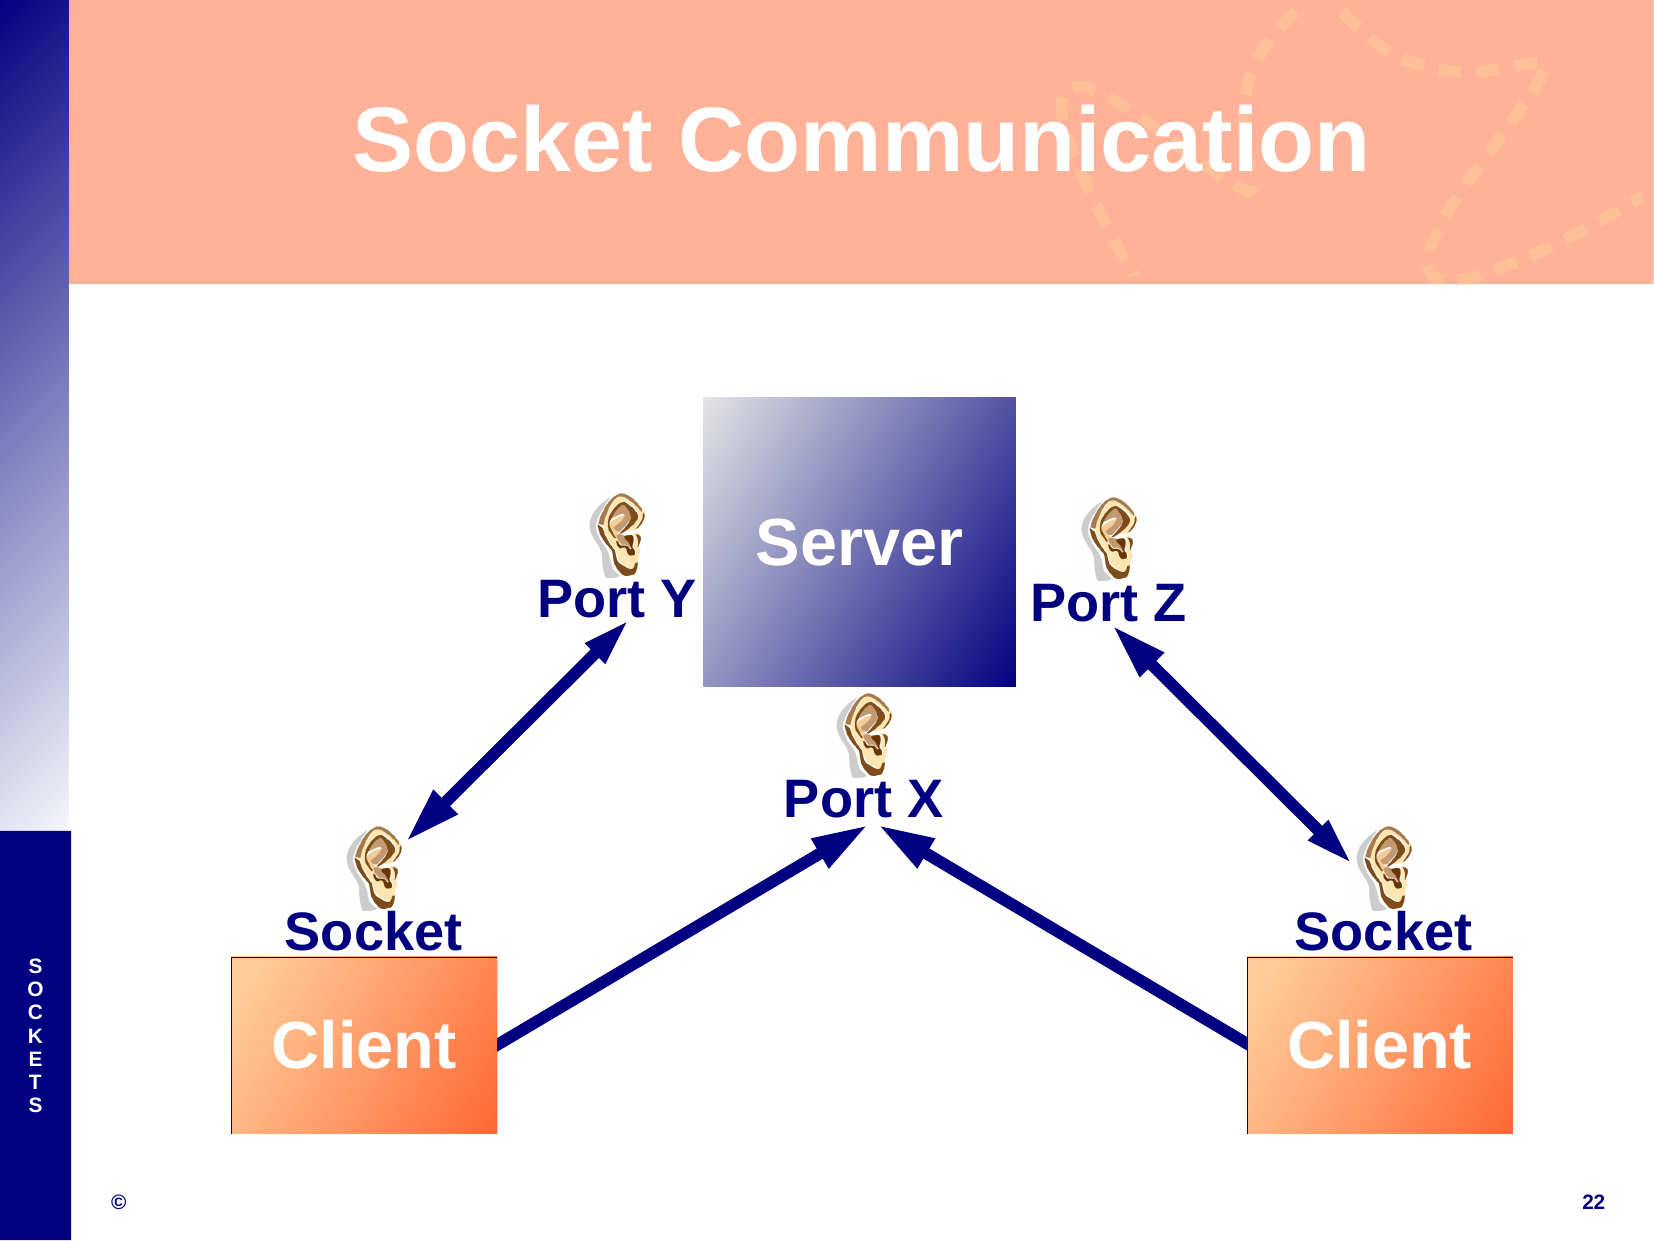

# Socket Communication
Server
Port Y
Port Z
Port X
Socket
Socket
S
O
C
K
E
T
S
Client
Client